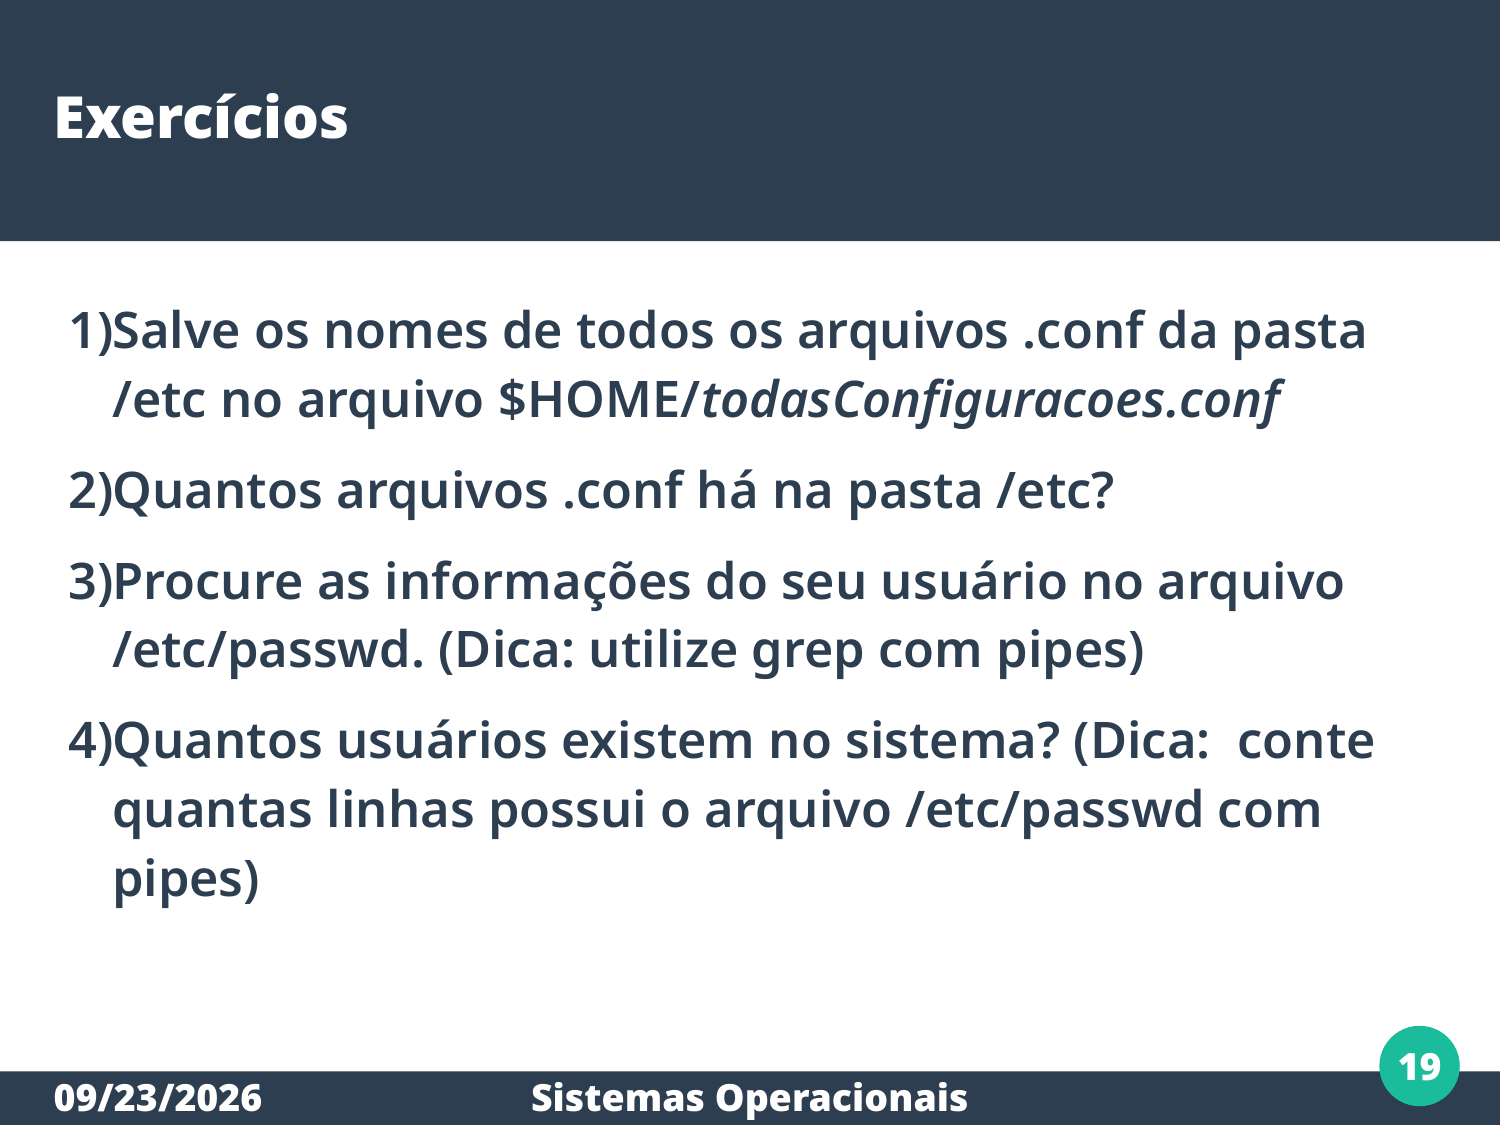

# Exercícios
Salve os nomes de todos os arquivos .conf da pasta /etc no arquivo $HOME/todasConfiguracoes.conf
Quantos arquivos .conf há na pasta /etc?
Procure as informações do seu usuário no arquivo /etc/passwd. (Dica: utilize grep com pipes)
Quantos usuários existem no sistema? (Dica: conte quantas linhas possui o arquivo /etc/passwd com pipes)
19
Sistemas Operacionais